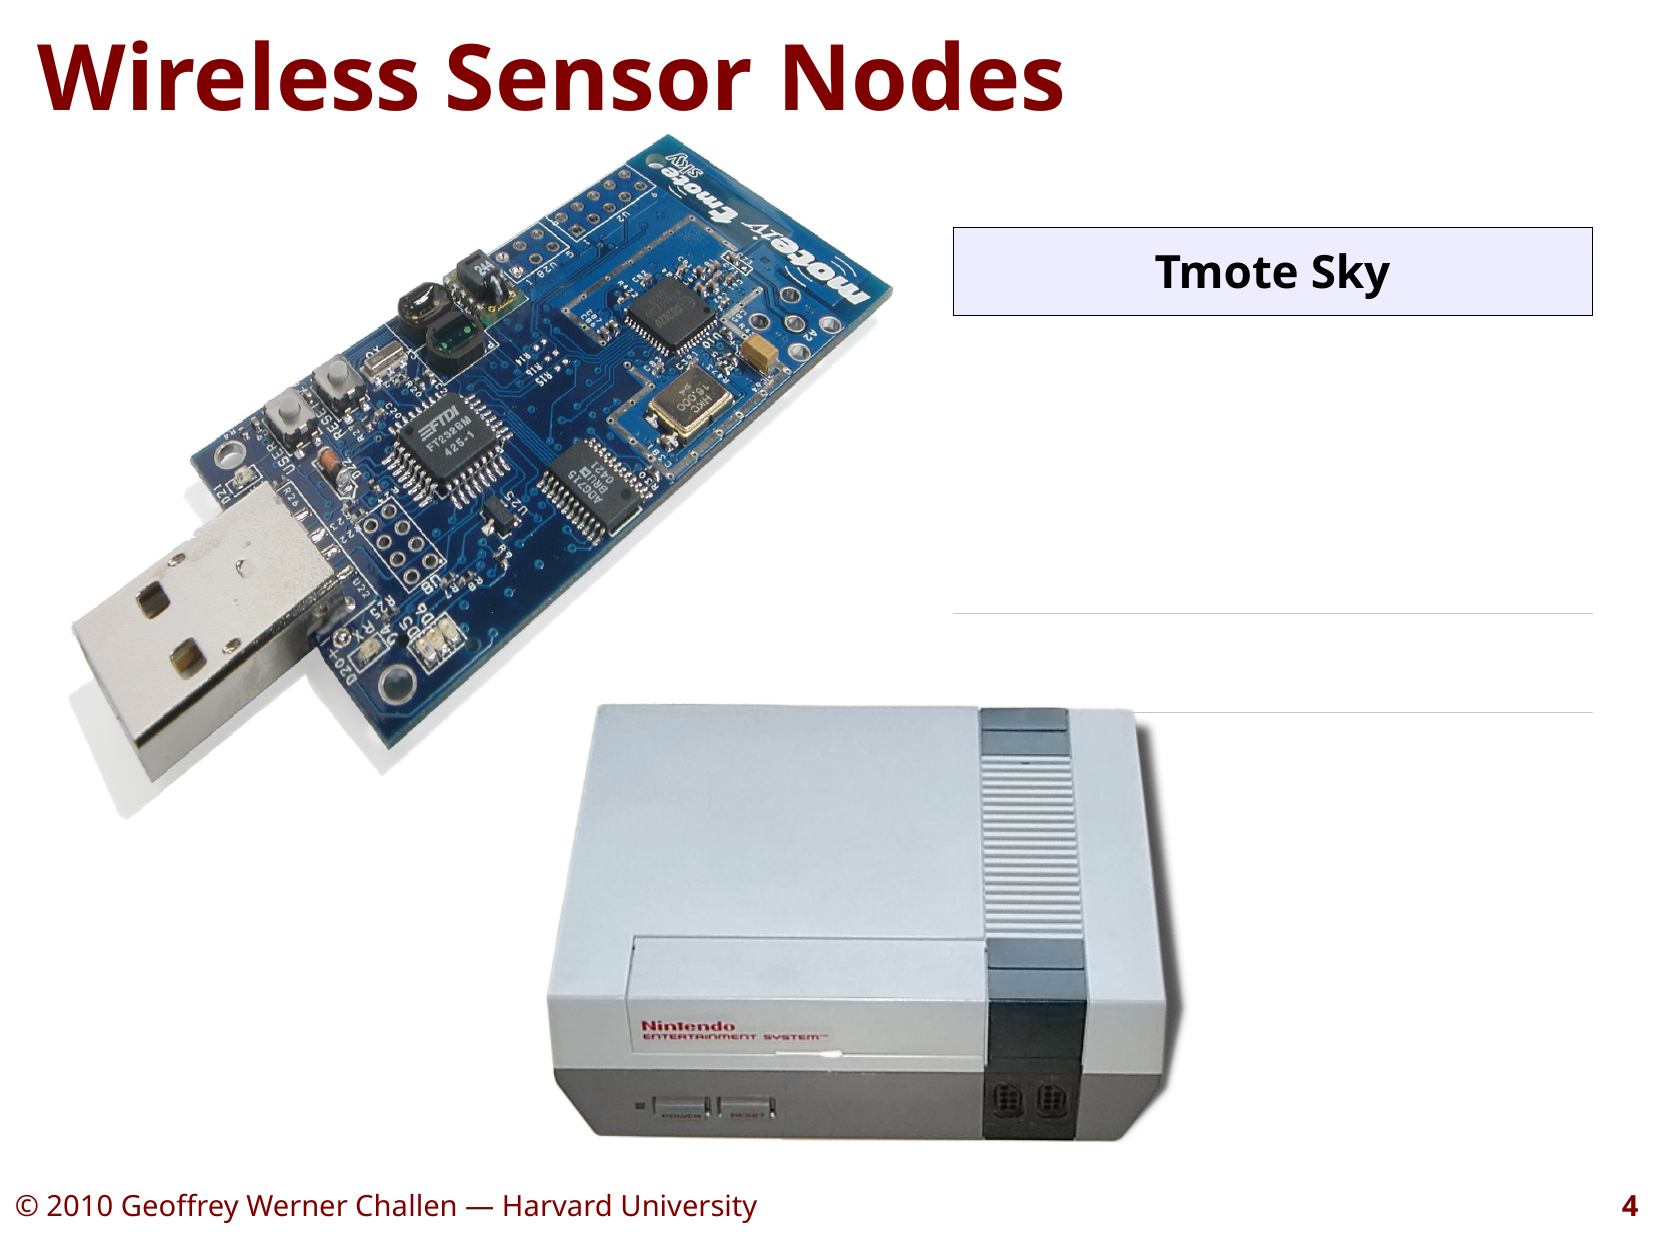

# Wireless Sensor Nodes
| Tmote Sky | |
| --- | --- |
| CPU | MSP430 16 bit MCU @ 4Hz |
| SRAM | 10 kB |
| Program Flash | 40 kB |
| Data Flash | 1 MB |
| Radio | Chipcon CC2420 802.15.4, 250 kbps |
4